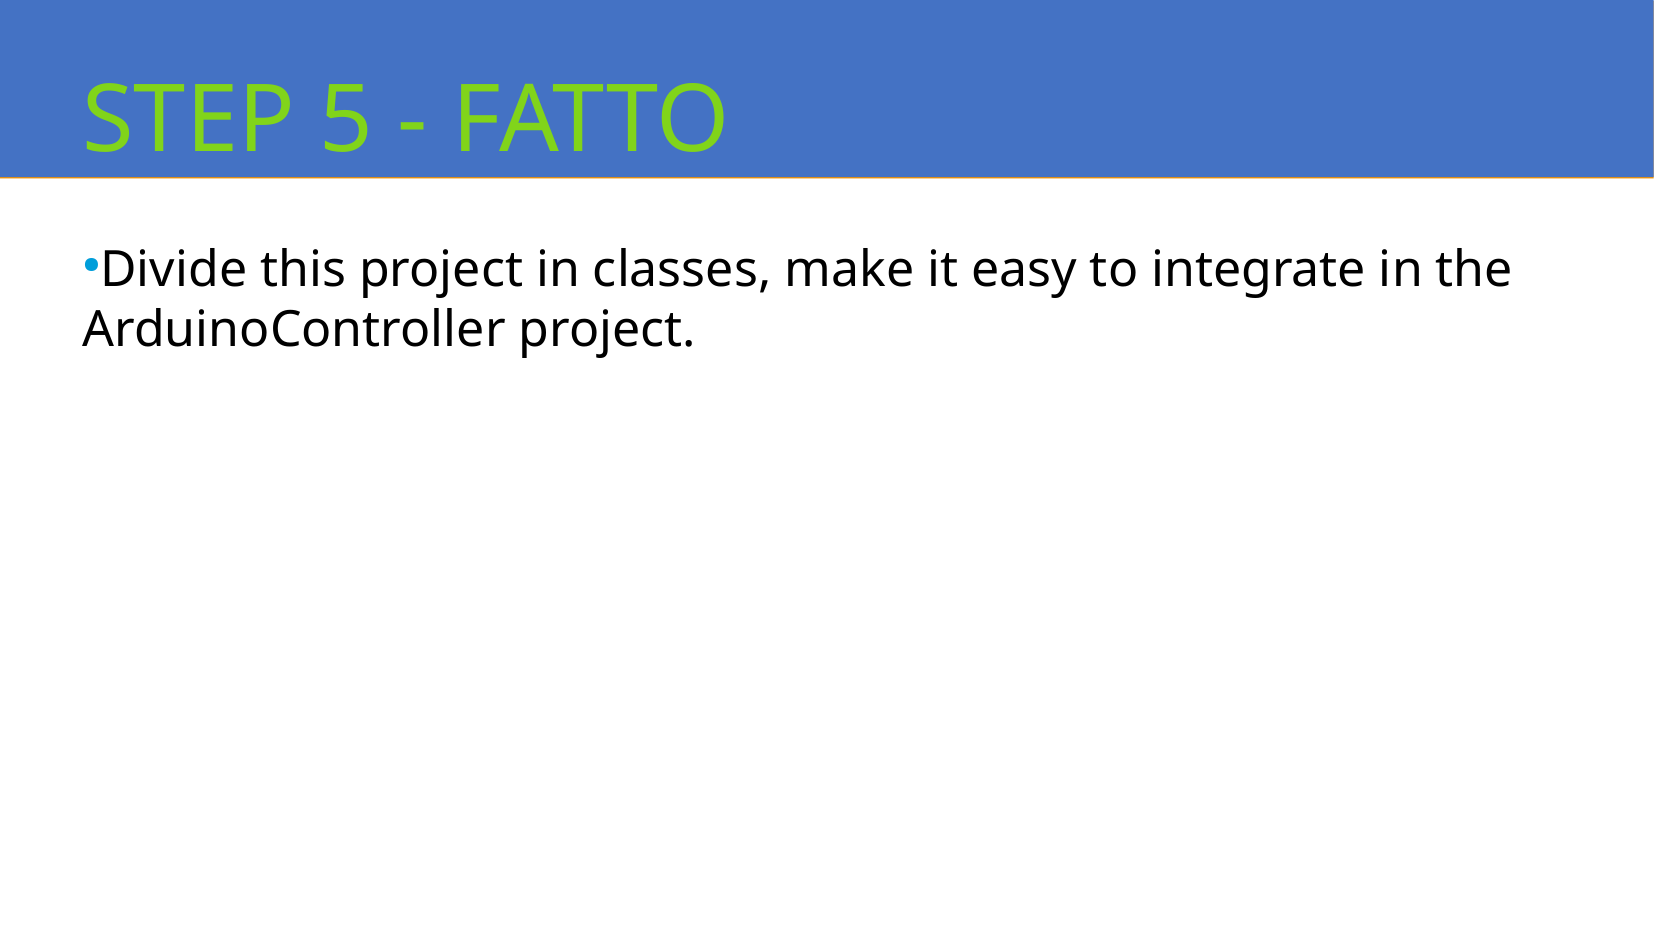

# STEP 5 - FATTO
Divide this project in classes, make it easy to integrate in the ArduinoController project.